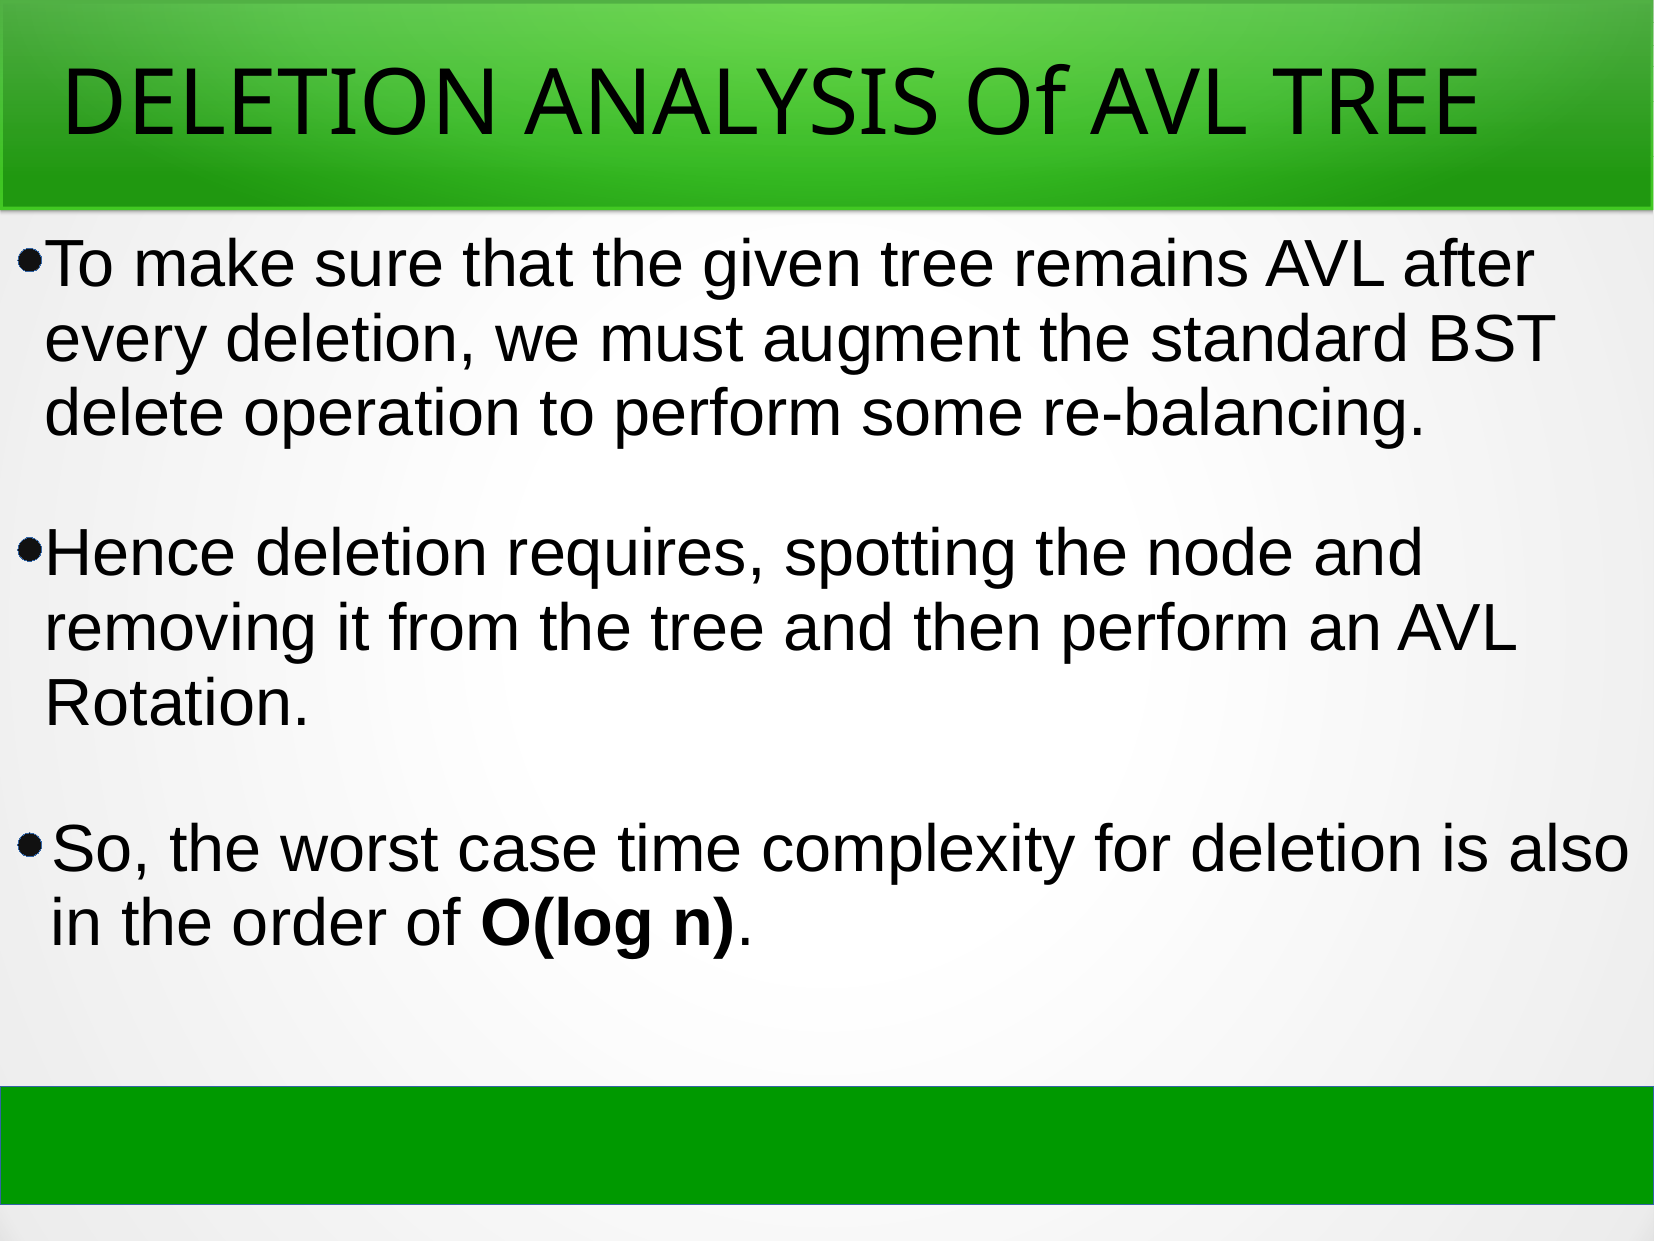

DELETION ANALYSIS Of AVL TREE
To make sure that the given tree remains AVL after
every deletion, we must augment the standard BST
delete operation to perform some re-balancing.
Hence deletion requires, spotting the node and
removing it from the tree and then perform an AVL
Rotation.
 So, the worst case time complexity for deletion is also in the order of O(log n).
12/26/03
AVL Trees - Lecture 8
19